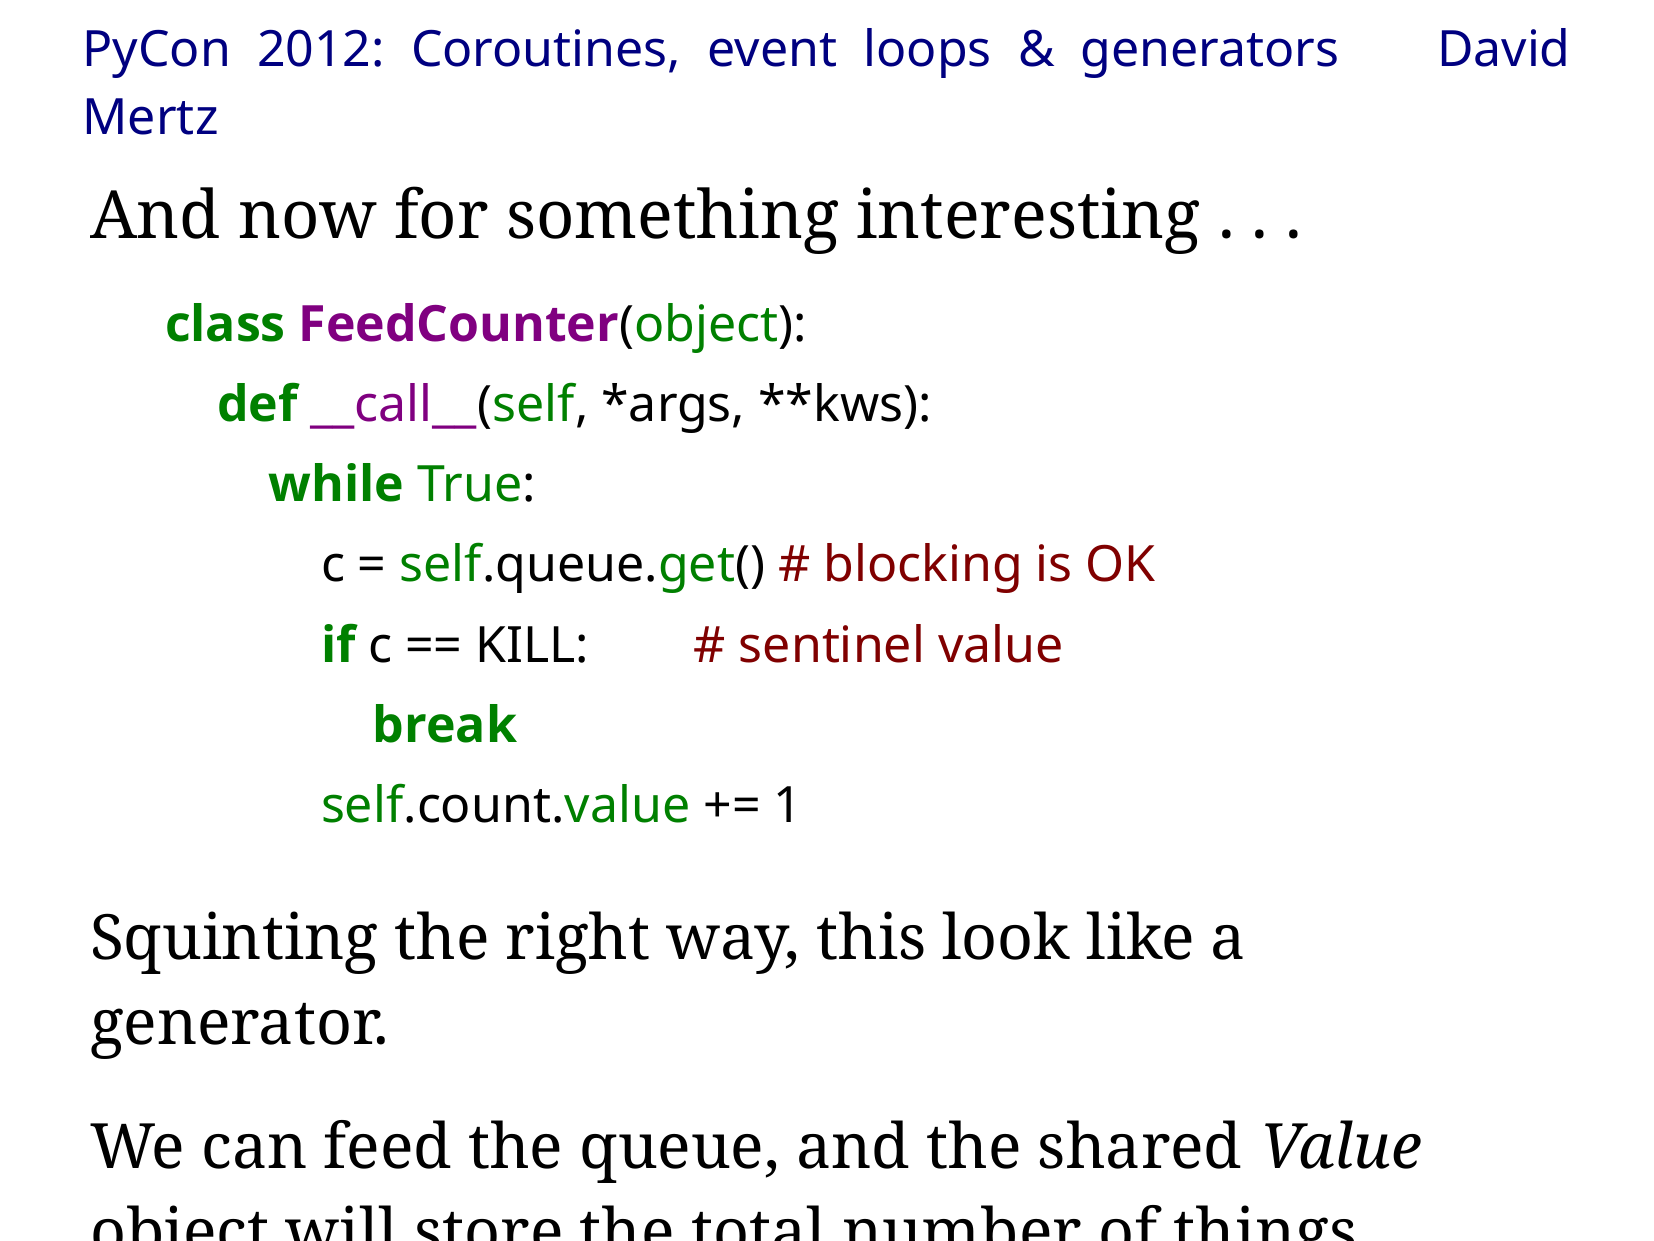

PyCon 2012: Coroutines, event loops & generators		David Mertz
# And now for something interesting . . .
class FeedCounter(object):
 def __call__(self, *args, **kws):
 while True:
 c = self.queue.get() # blocking is OK
 if c == KILL: # sentinel value
 break
 self.count.value += 1
Squinting the right way, this look like a generator.
We can feed the queue, and the shared Value object will store the total number of things placed in the queue (and will terminate once signaled).